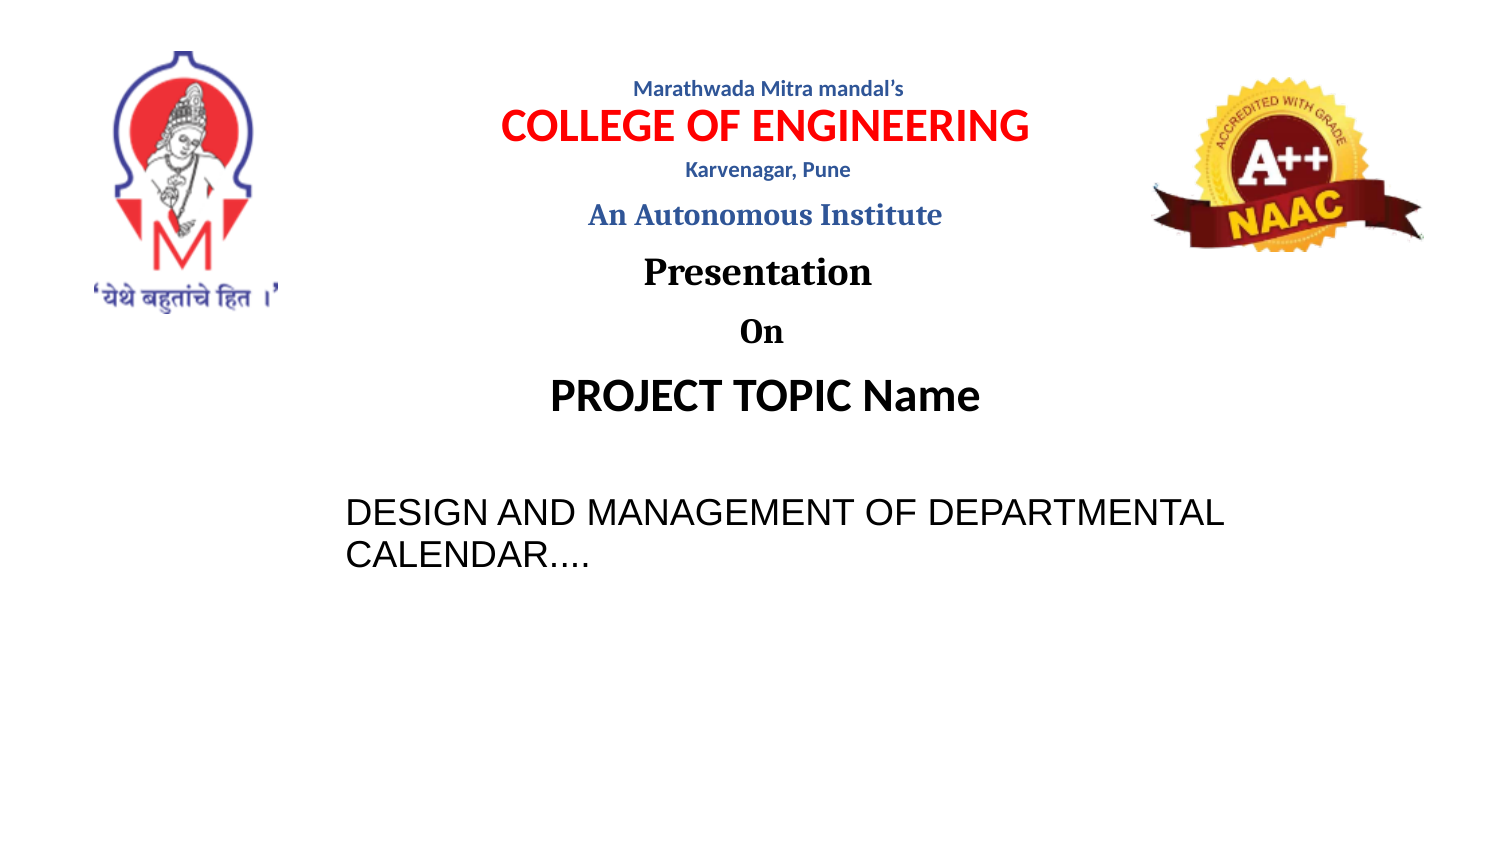

Marathwada Mitra mandal’s
COLLEGE OF ENGINEERING
 Karvenagar, Pune
An Autonomous Institute
Presentation
On
PROJECT TOPIC Name
DESIGN AND MANAGEMENT OF DEPARTMENTAL CALENDAR....